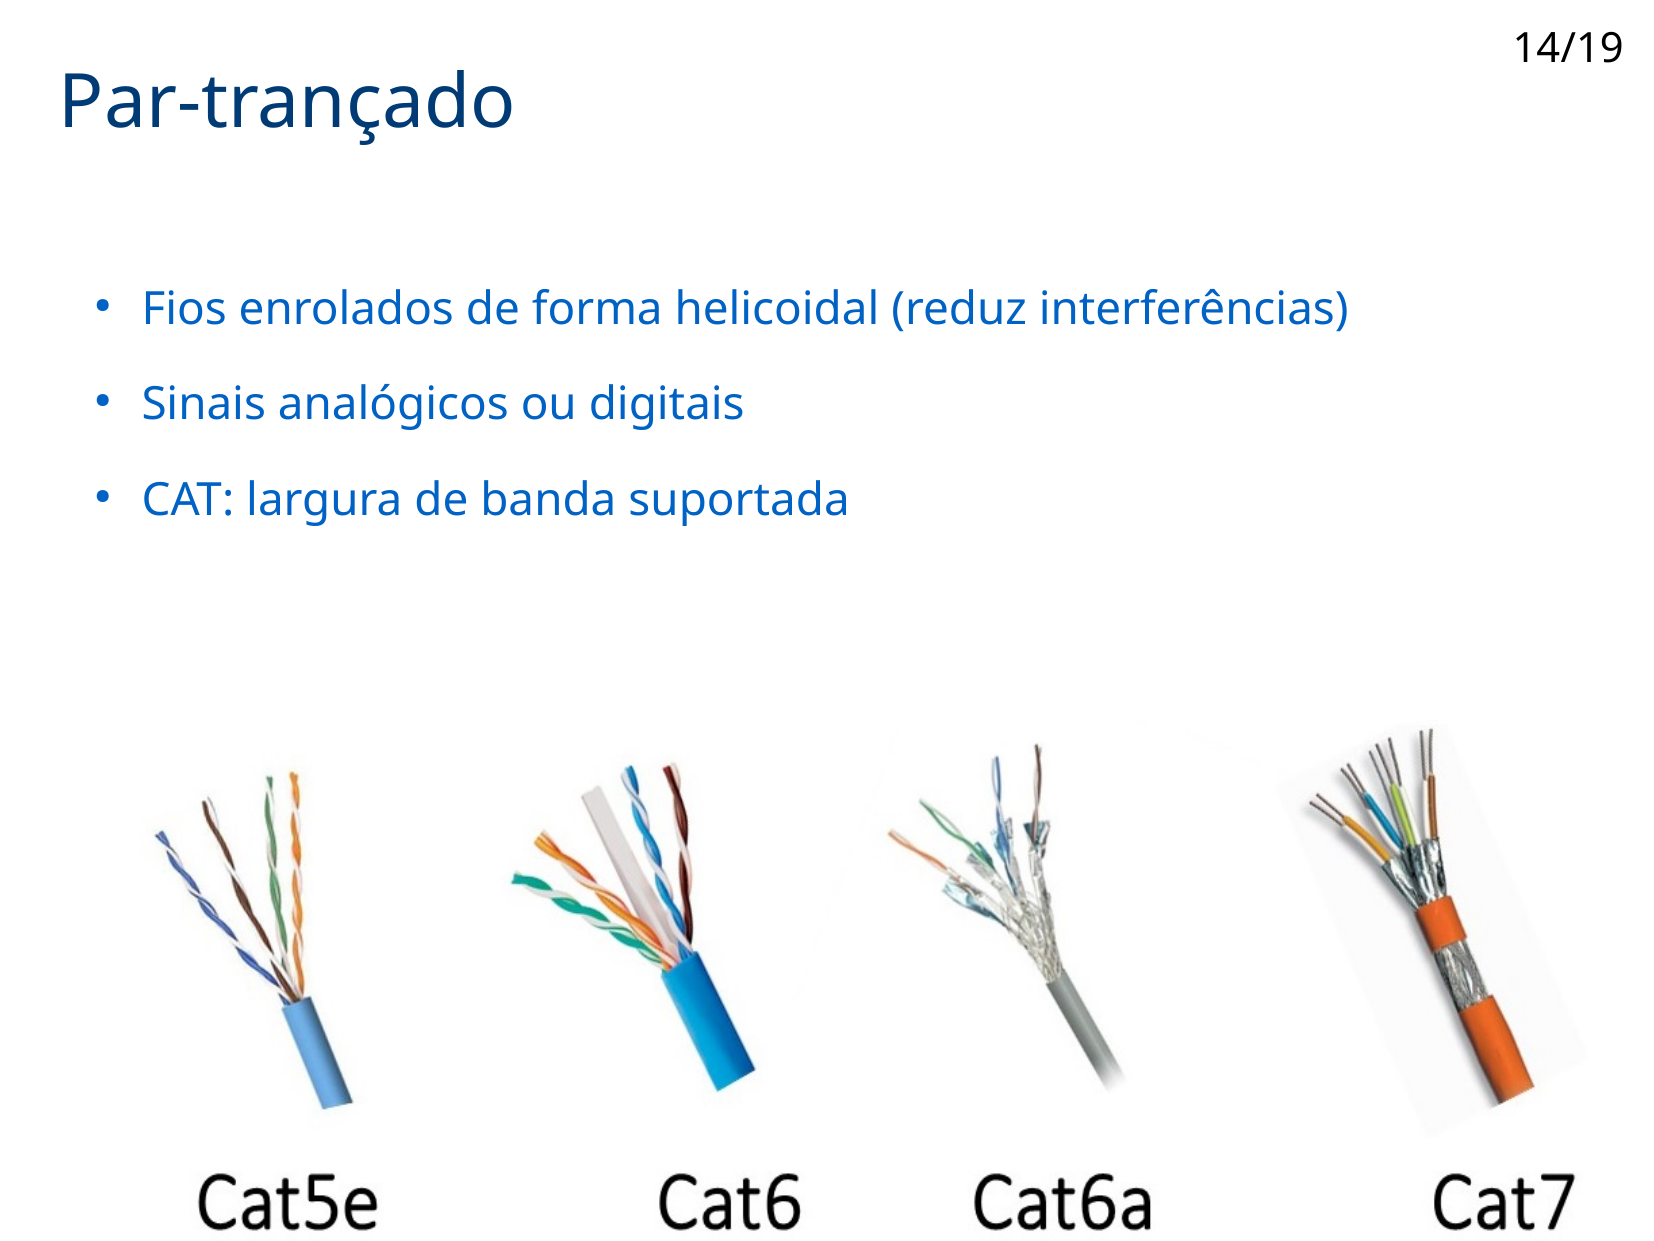

14
# Par-trançado
Fios enrolados de forma helicoidal (reduz interferências)
Sinais analógicos ou digitais
CAT: largura de banda suportada